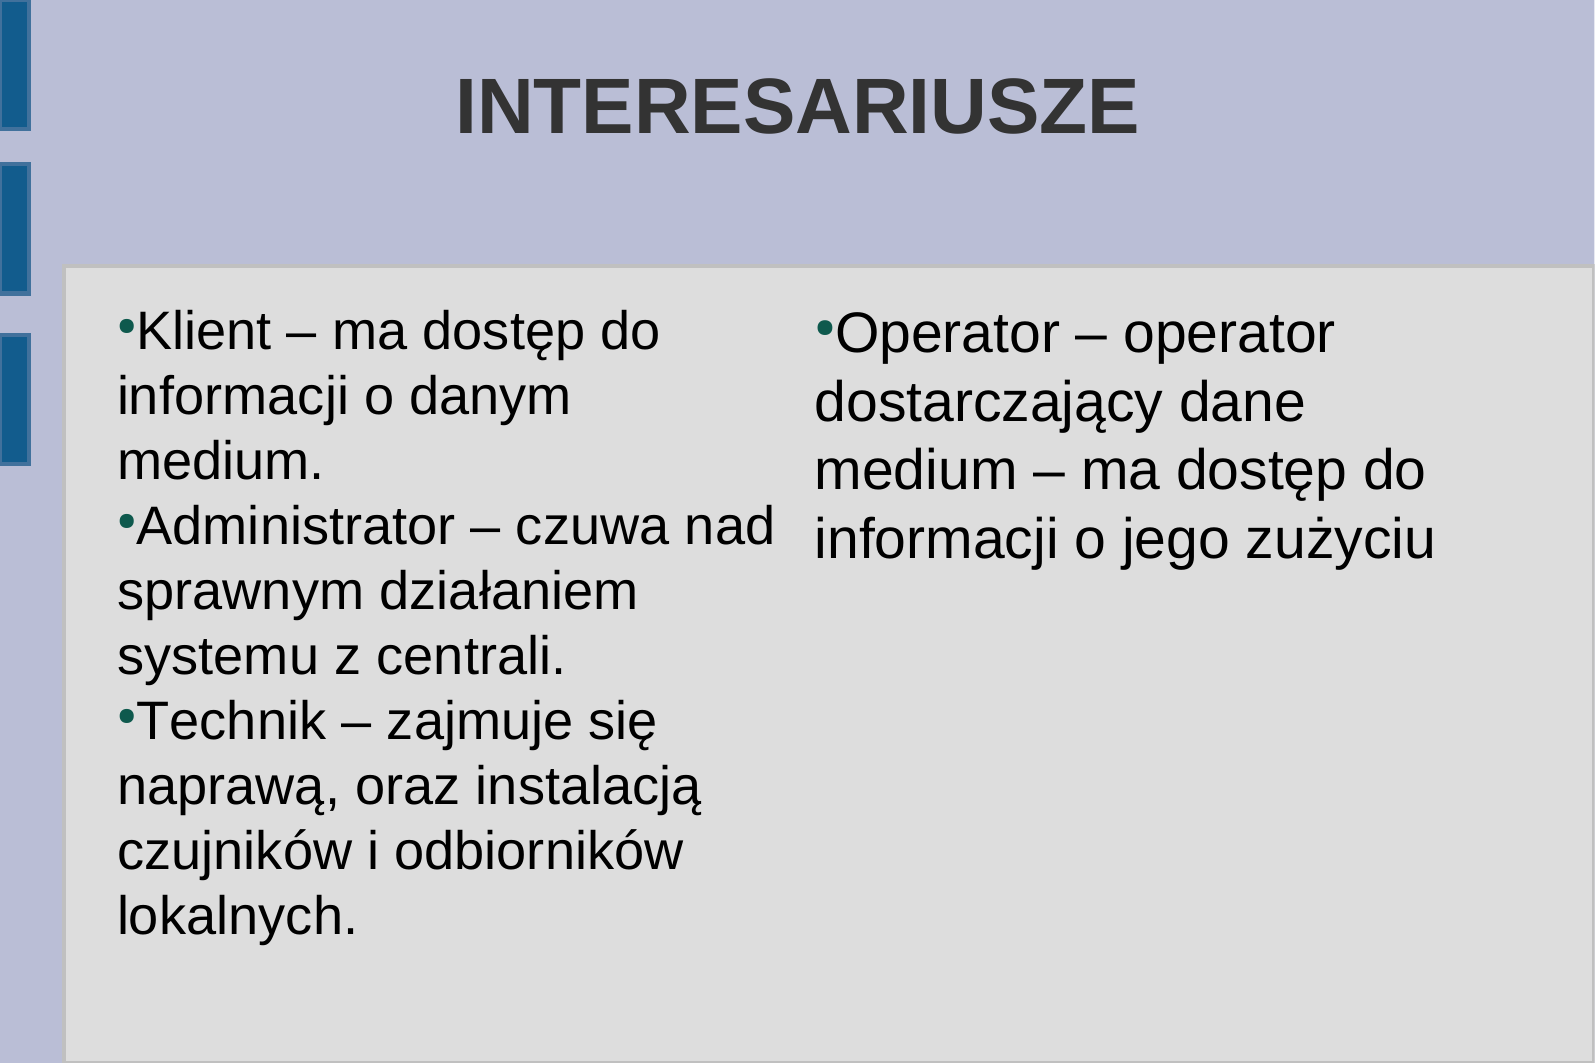

# INTERESARIUSZE
Klient – ma dostęp do informacji o danym medium.
Administrator – czuwa nad sprawnym działaniem systemu z centrali.
Technik – zajmuje się naprawą, oraz instalacją czujników i odbiorników lokalnych.
Operator – operator dostarczający dane medium – ma dostęp do informacji o jego zużyciu